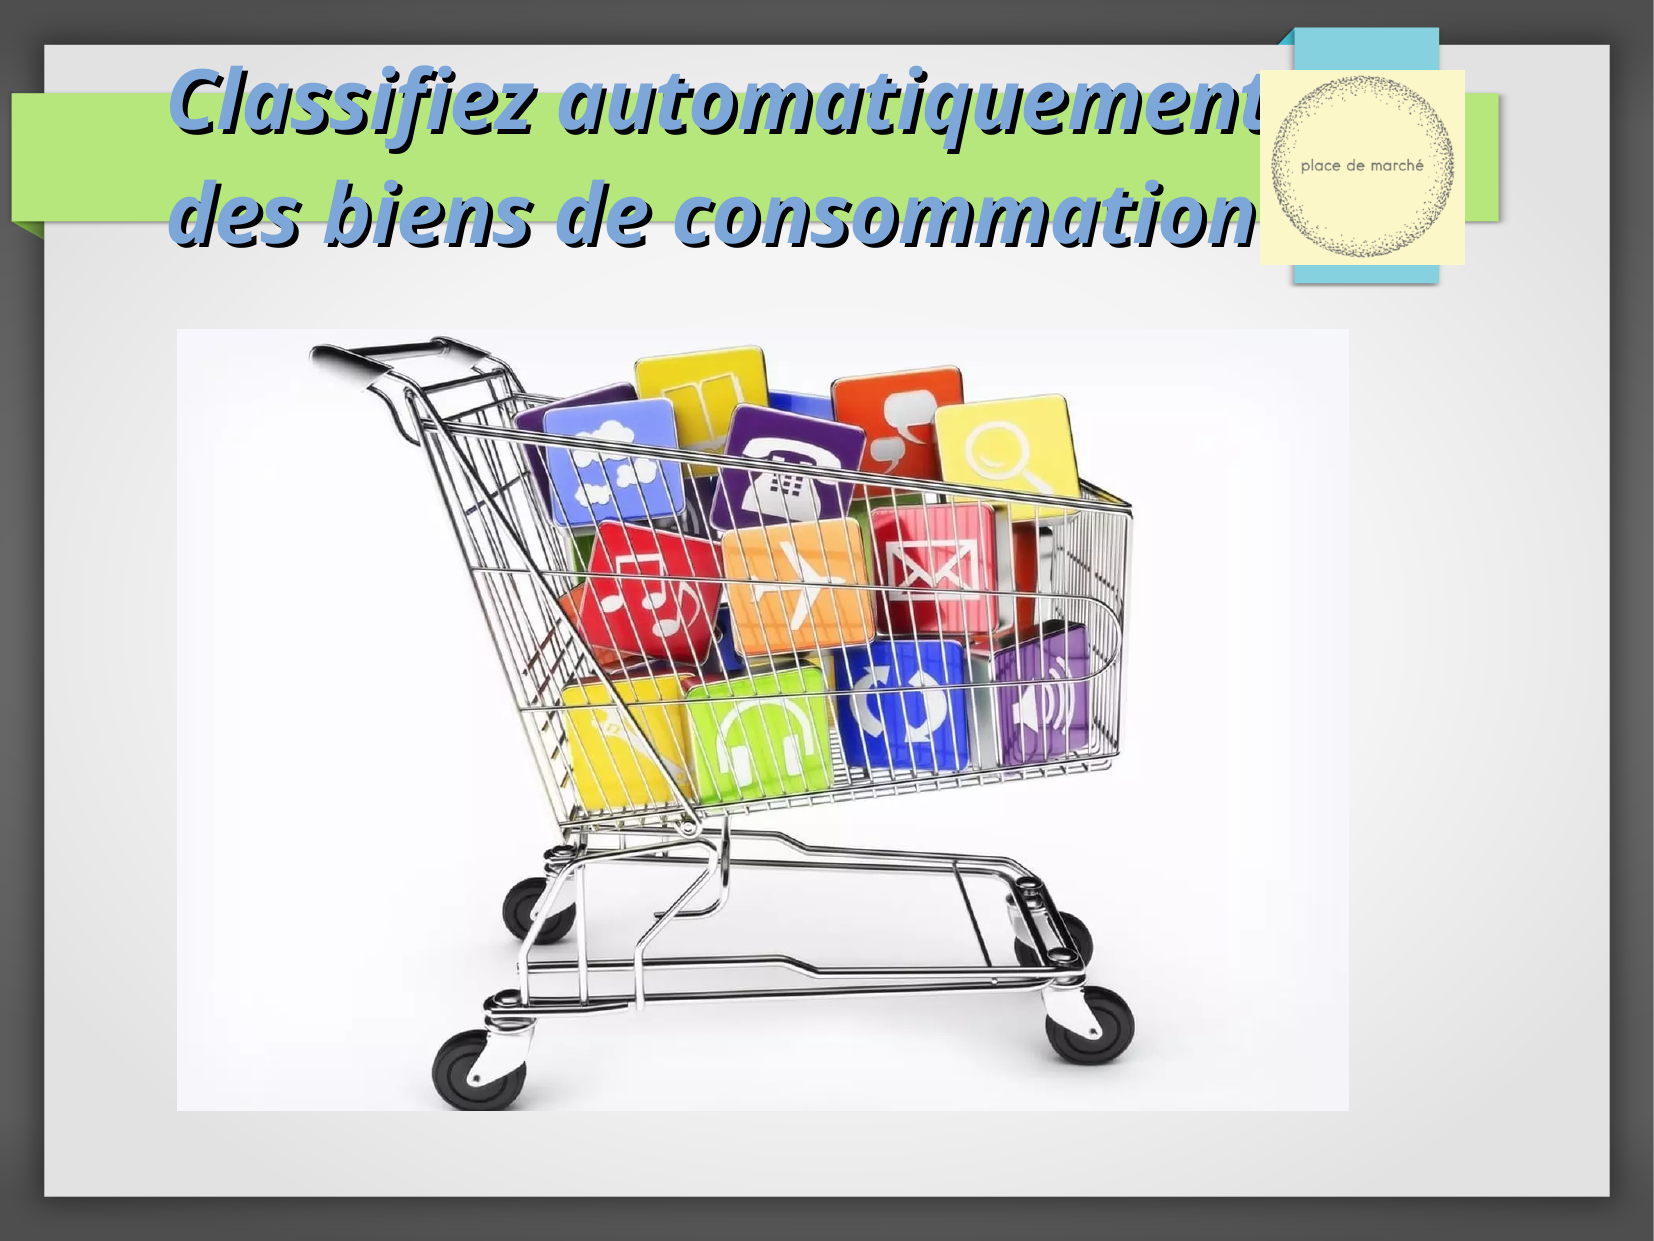

# Classifiez automatiquement des biens de consommation